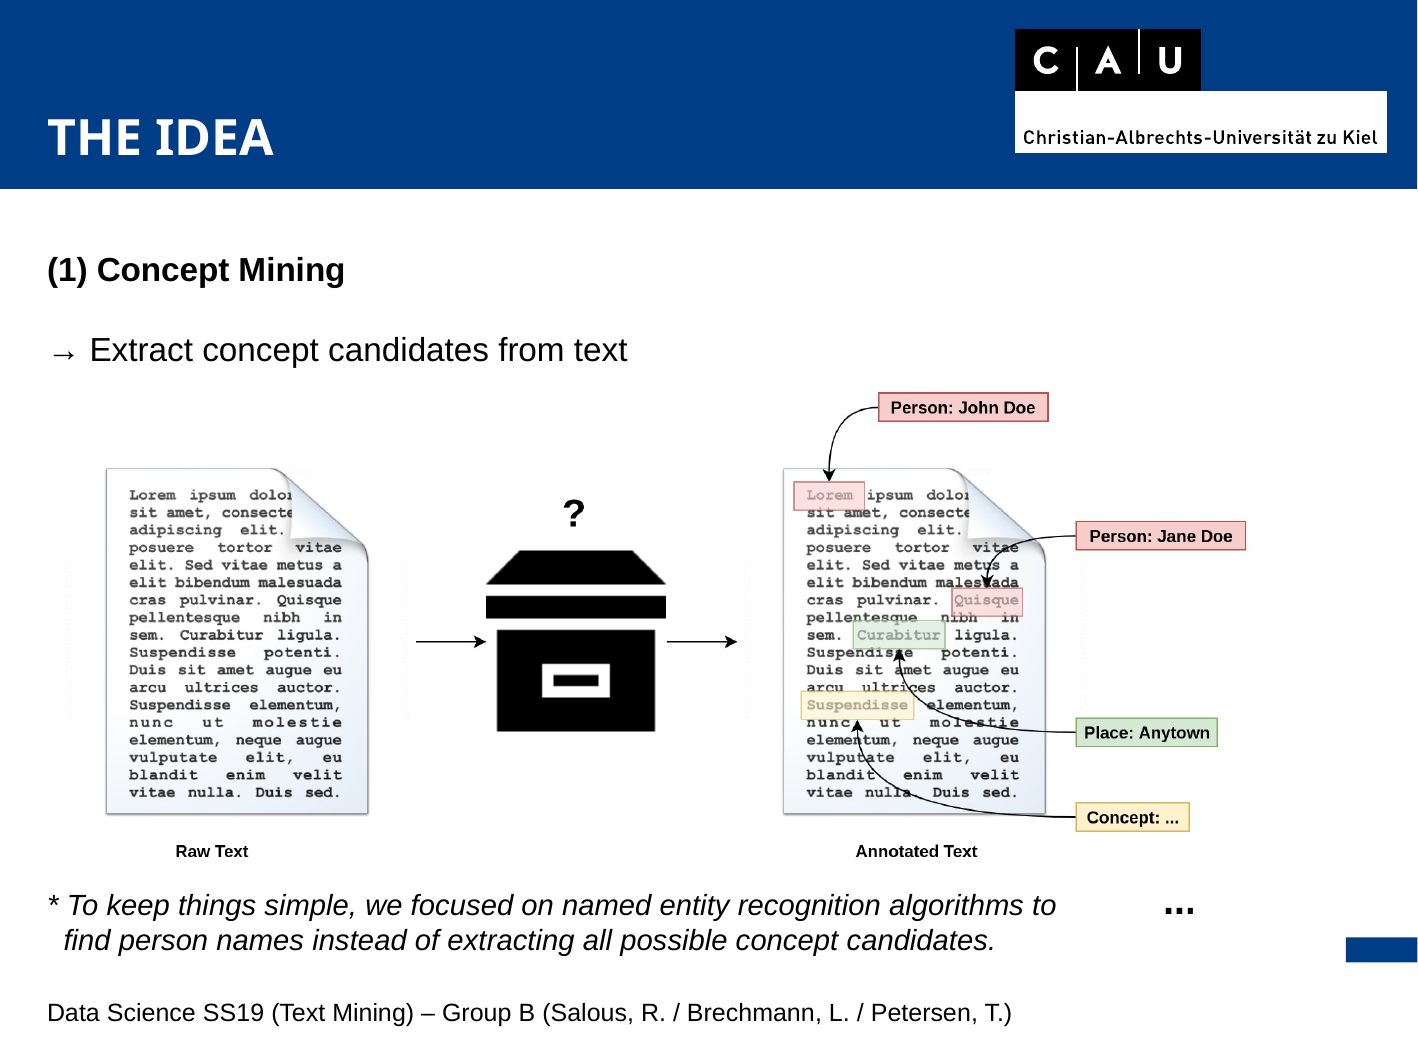

THE IDEA
(1) Concept Mining
→ Extract concept candidates from text
* To keep things simple, we focused on named entity recognition algorithms to
 find person names instead of extracting all possible concept candidates.
Data Science SS19 (Text Mining) – Group B (Salous, R. / Brechmann, L. / Petersen, T.)